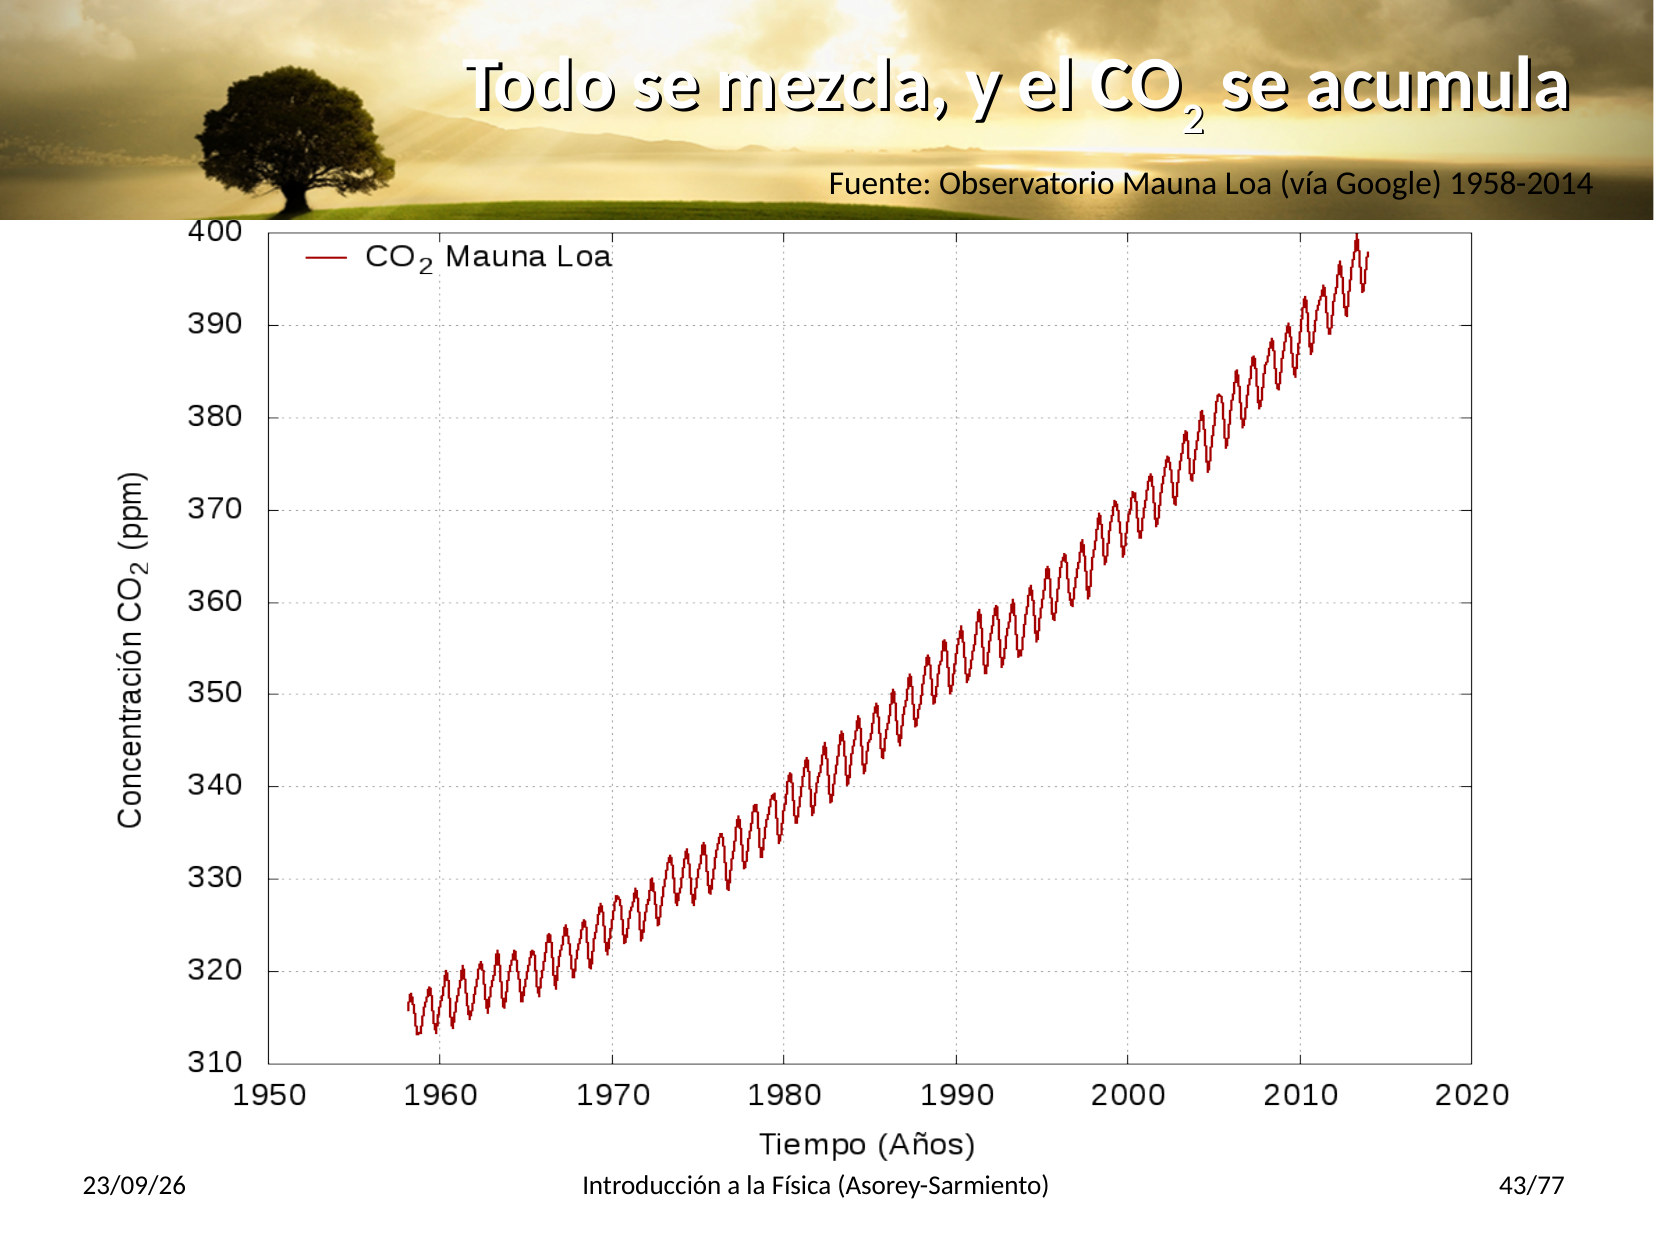

# Todo se mezcla, y el CO2 se acumula
Fuente: Observatorio Mauna Loa (vía Google) 1958-2014
Introducción a la Física (Asorey-Sarmiento)
43